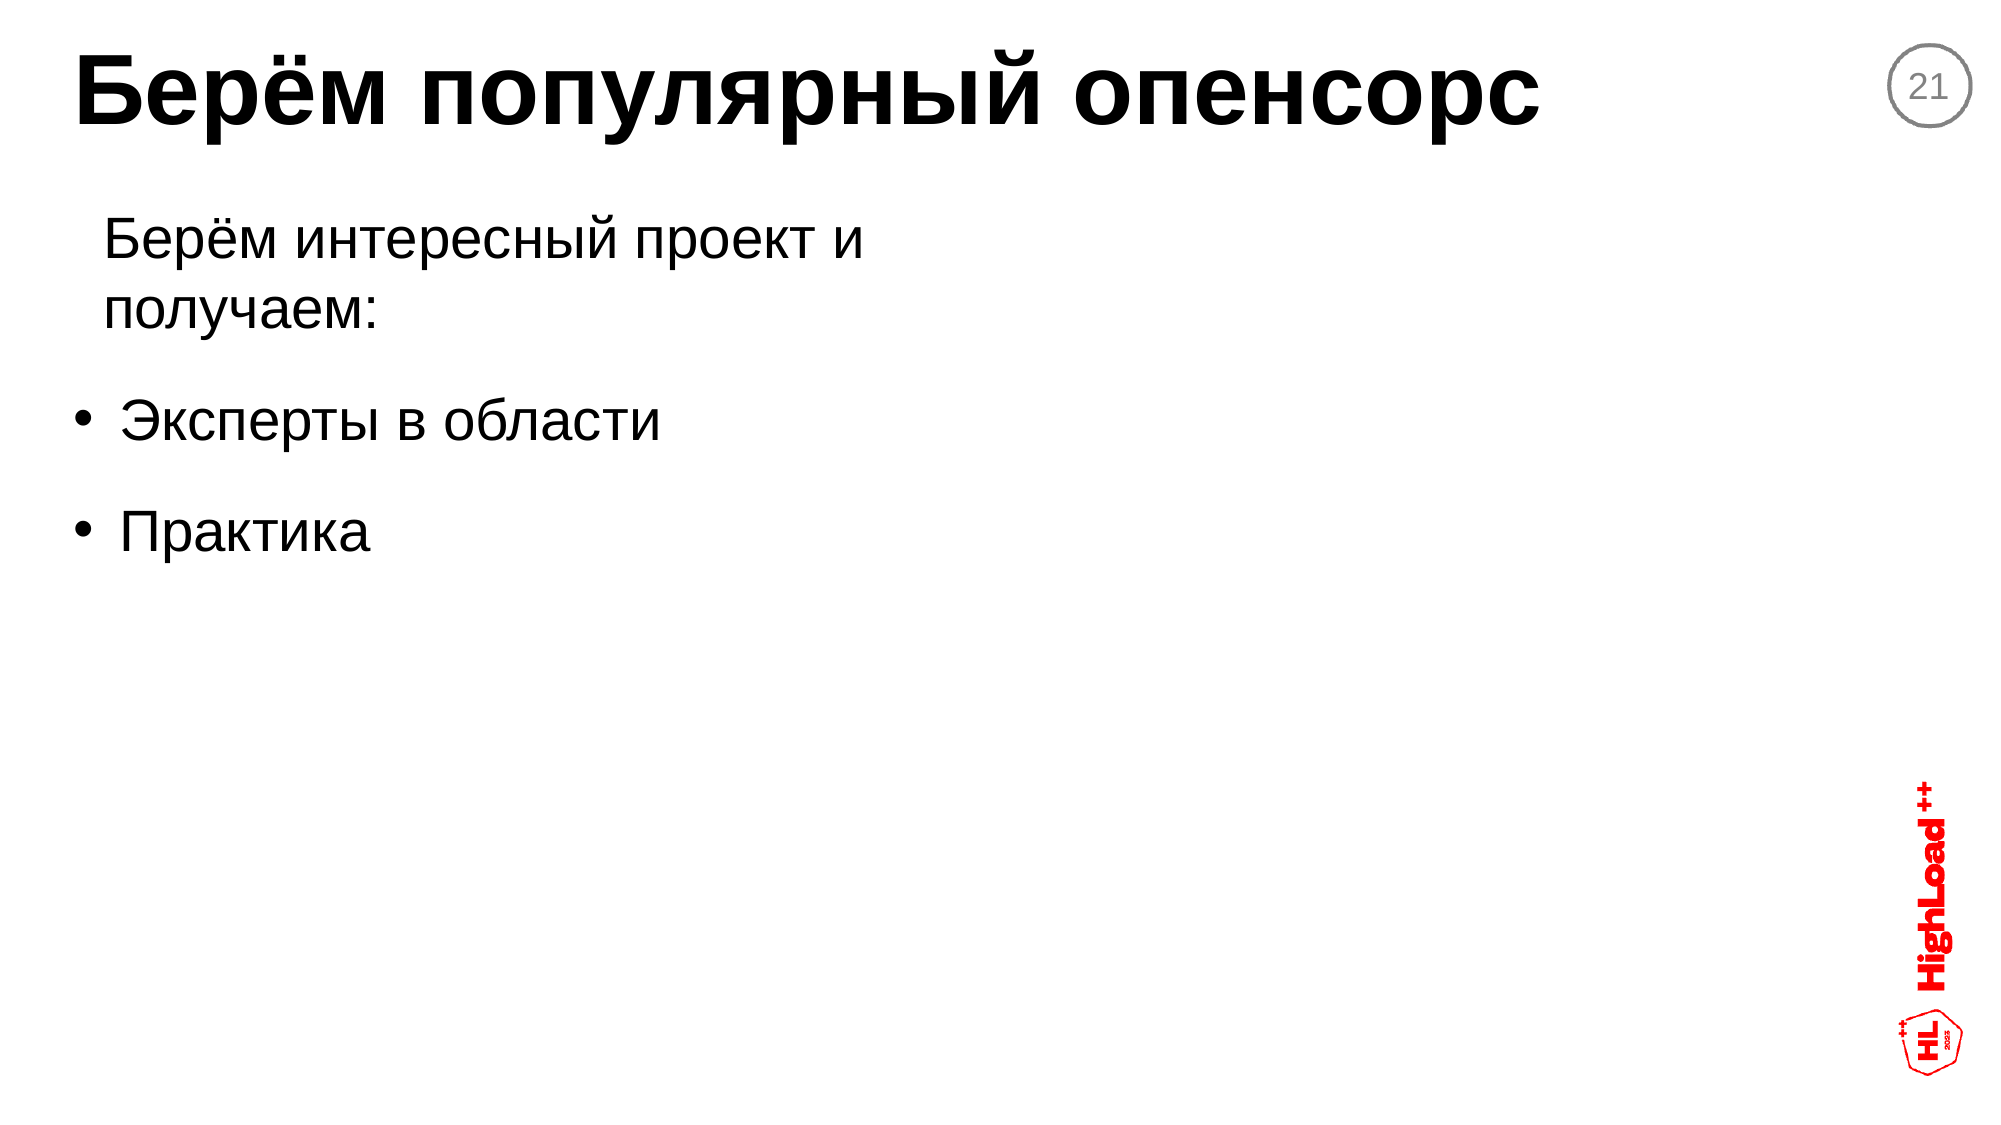

# Берём популярный опенсорс
21
Берём интересный проект и получаем:
 Эксперты в области
 Практика